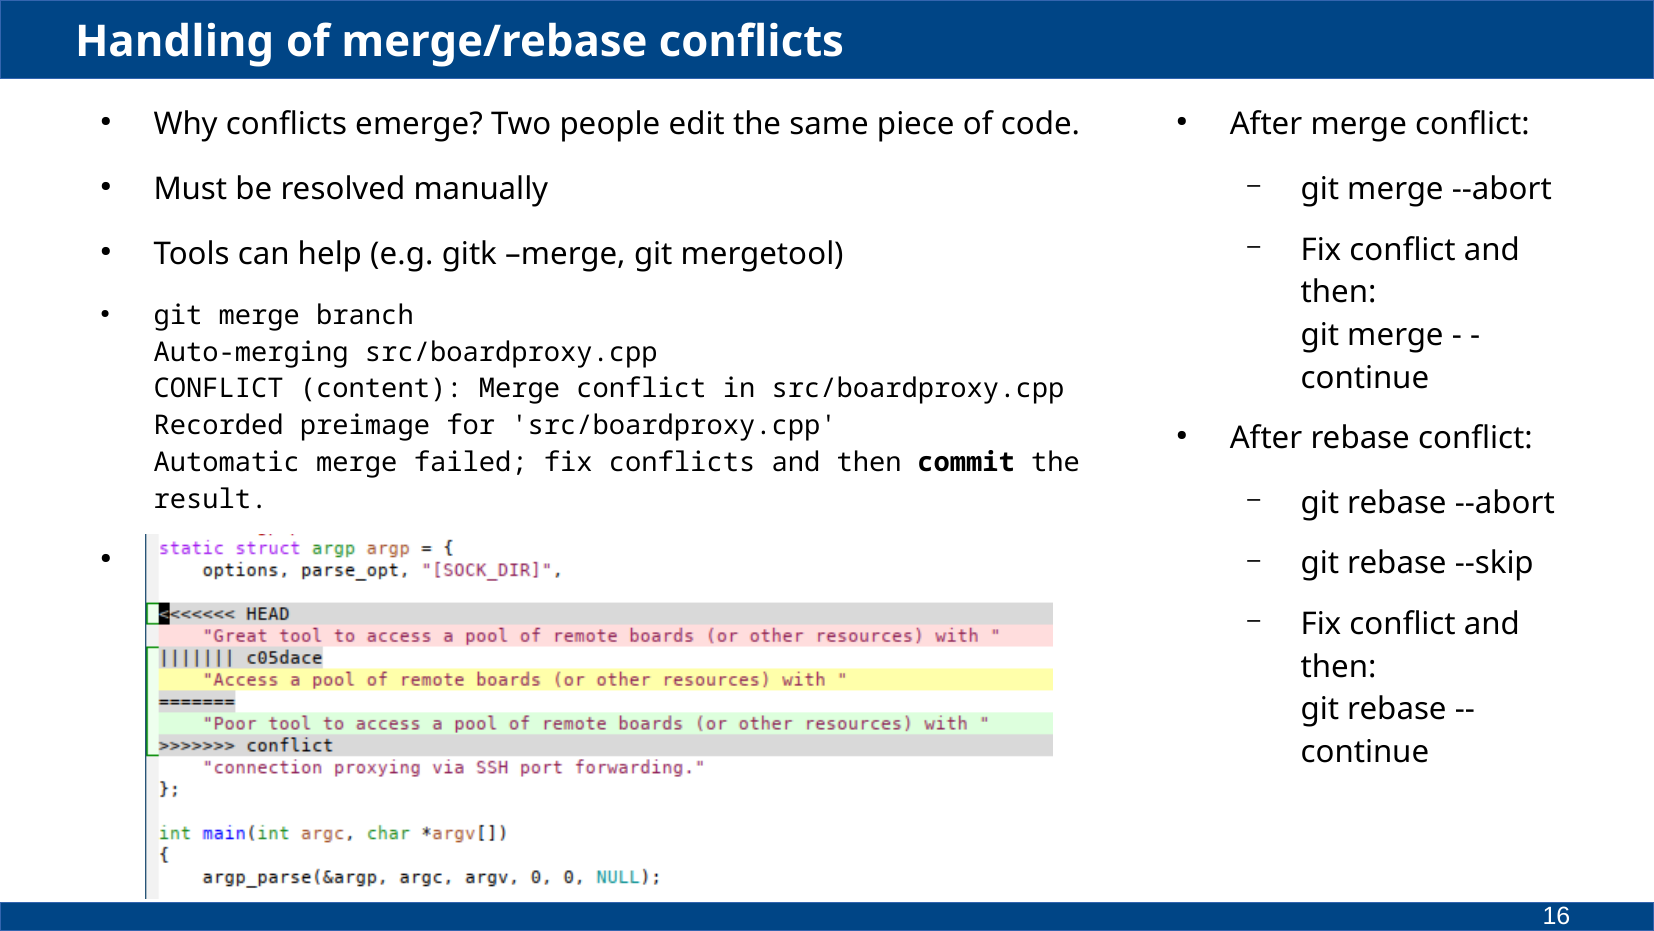

# Handling of merge/rebase conflicts
Why conflicts emerge? Two people edit the same piece of code.
Must be resolved manually
Tools can help (e.g. gitk –merge, git mergetool)
git merge branch
Auto-merging src/boardproxy.cpp
CONFLICT (content): Merge conflict in src/boardproxy.cpp
Recorded preimage for 'src/boardproxy.cpp'
Automatic merge failed; fix conflicts and then commit the result.
After merge conflict:
git merge --abort
Fix conflict and then:
git merge - -continue
After rebase conflict:
git rebase --abort
git rebase --skip
Fix conflict and then:
git rebase --continue
16